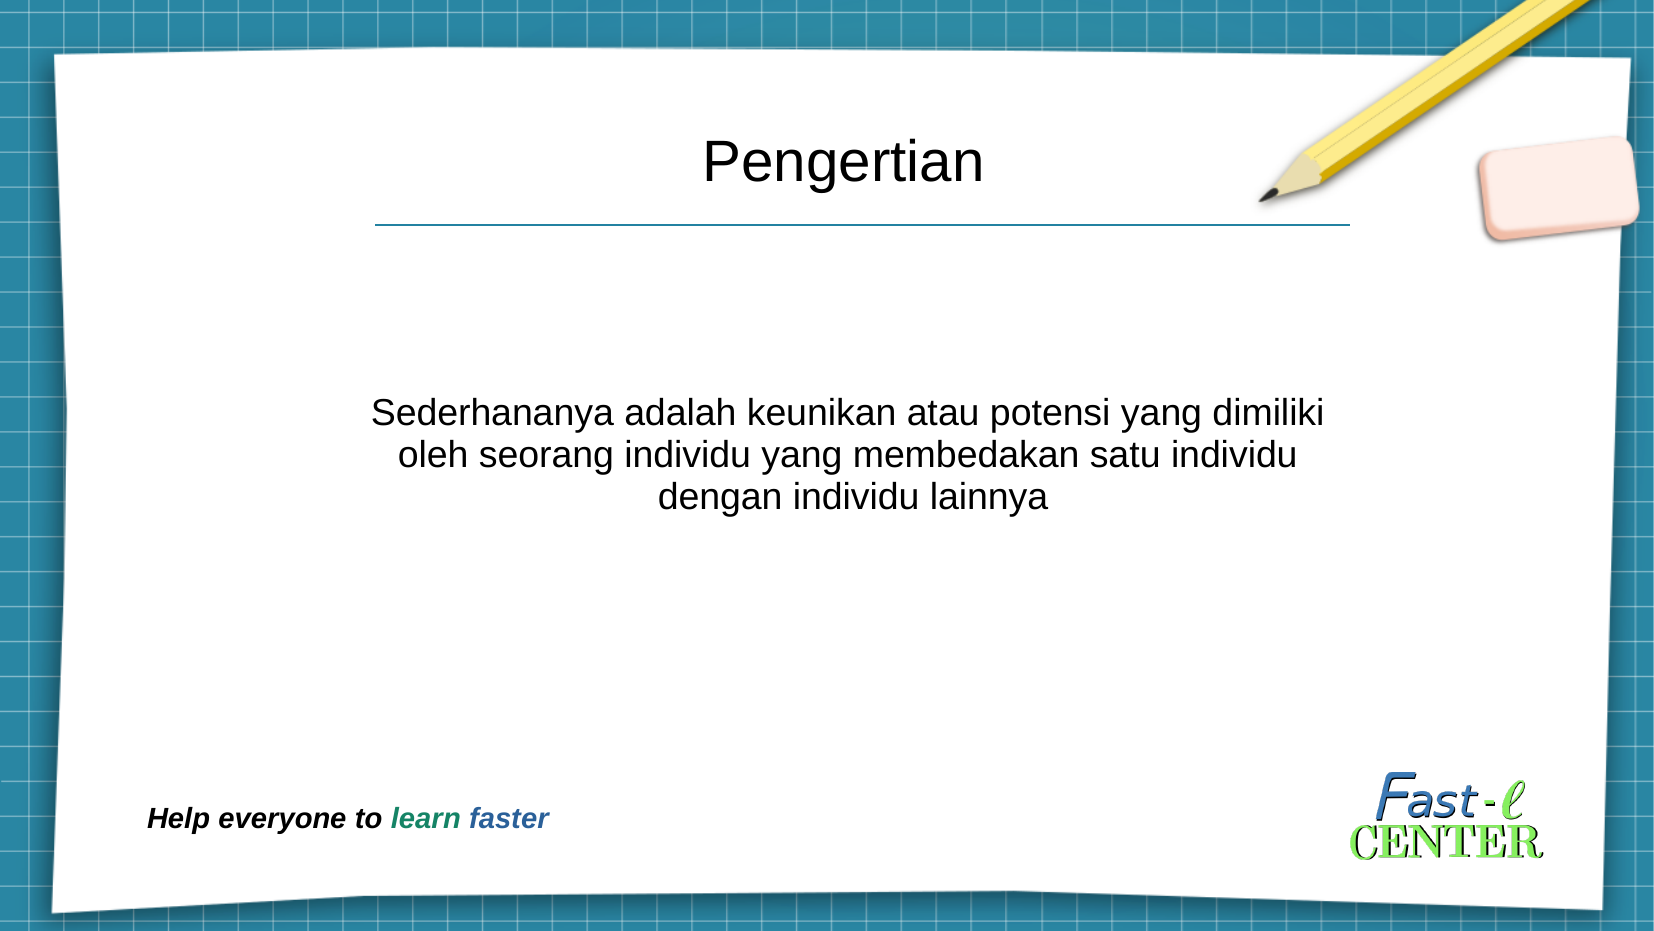

# Pengertian
Sederhananya adalah keunikan atau potensi yang dimiliki
oleh seorang individu yang membedakan satu individu
dengan individu lainnya
Help everyone to learn faster